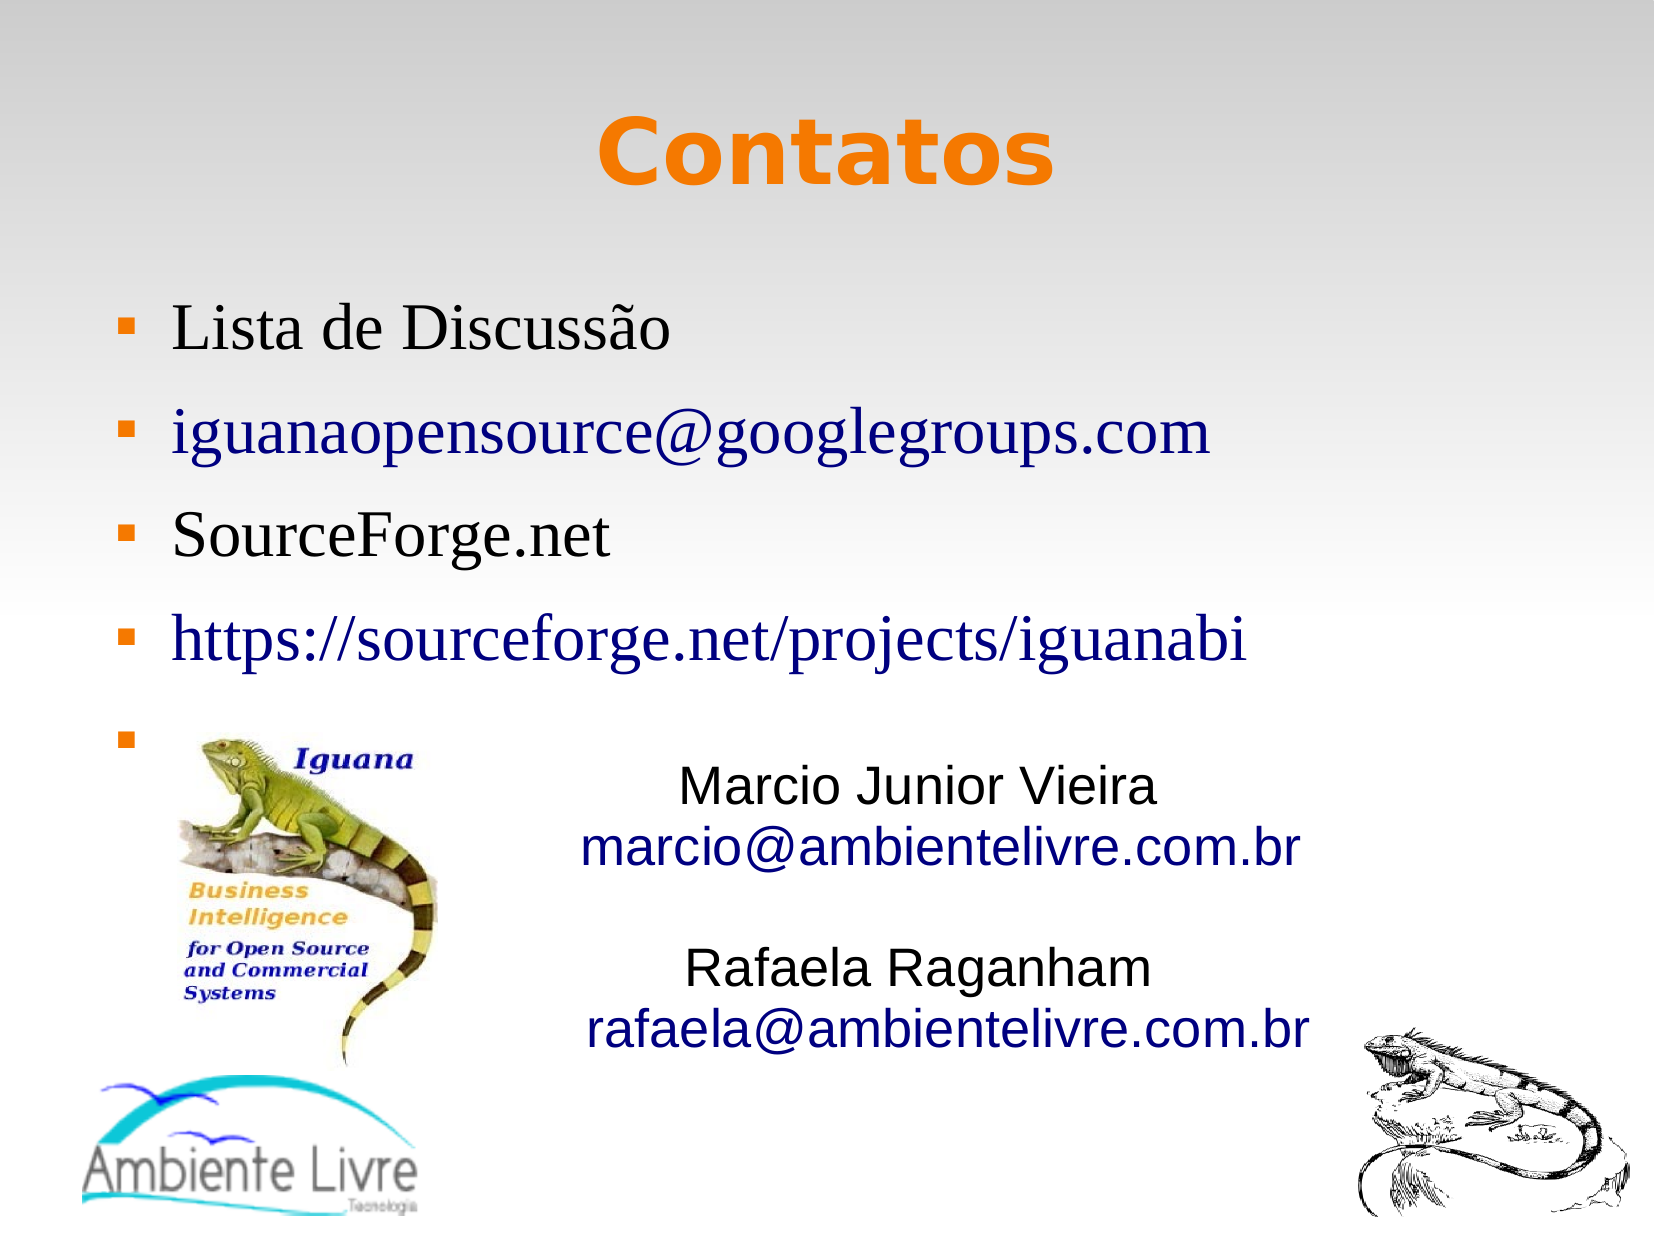

# Contatos
Lista de Discussão
iguanaopensource@googlegroups.com
SourceForge.net
https://sourceforge.net/projects/iguanabi
 Marcio Junior Vieira
 marcio@ambientelivre.com.br
 Rafaela Raganham
 rafaela@ambientelivre.com.br